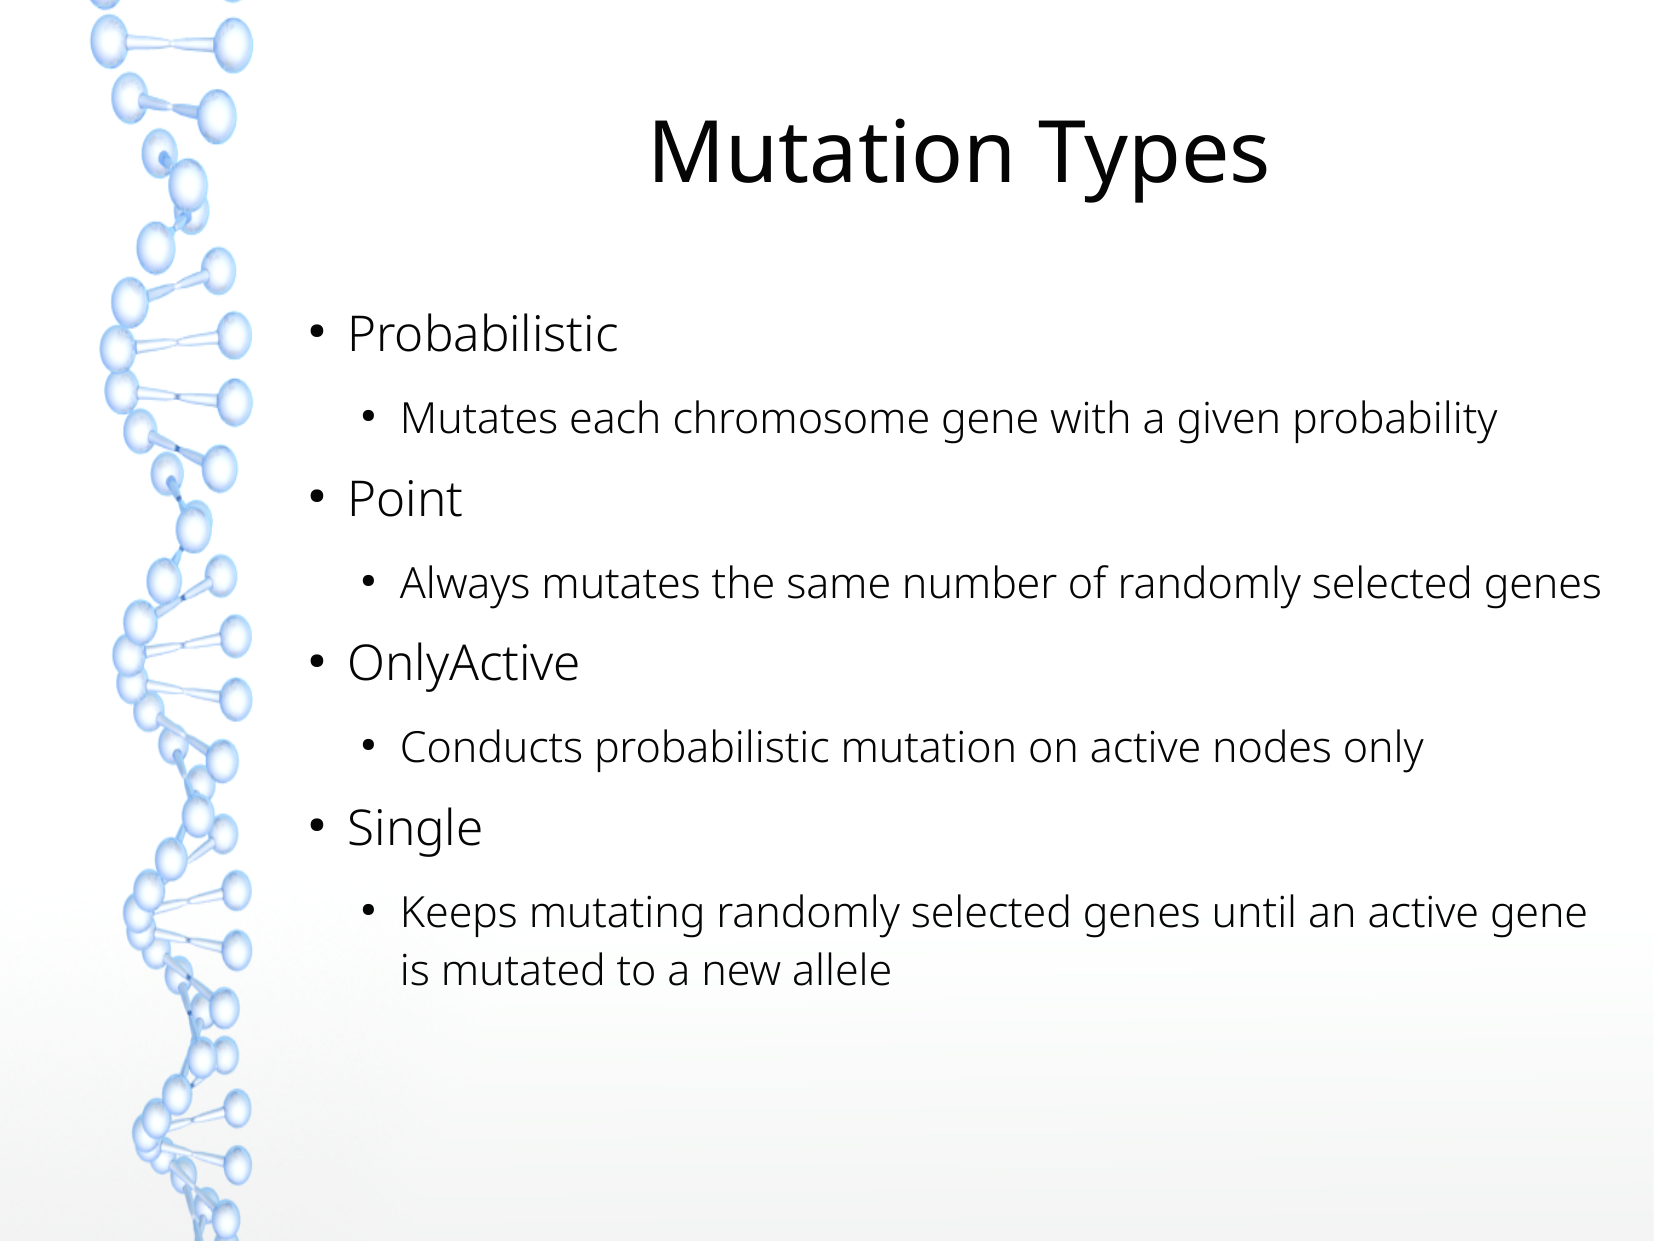

# Mutation Types
Probabilistic
Mutates each chromosome gene with a given probability
Point
Always mutates the same number of randomly selected genes
OnlyActive
Conducts probabilistic mutation on active nodes only
Single
Keeps mutating randomly selected genes until an active gene is mutated to a new allele